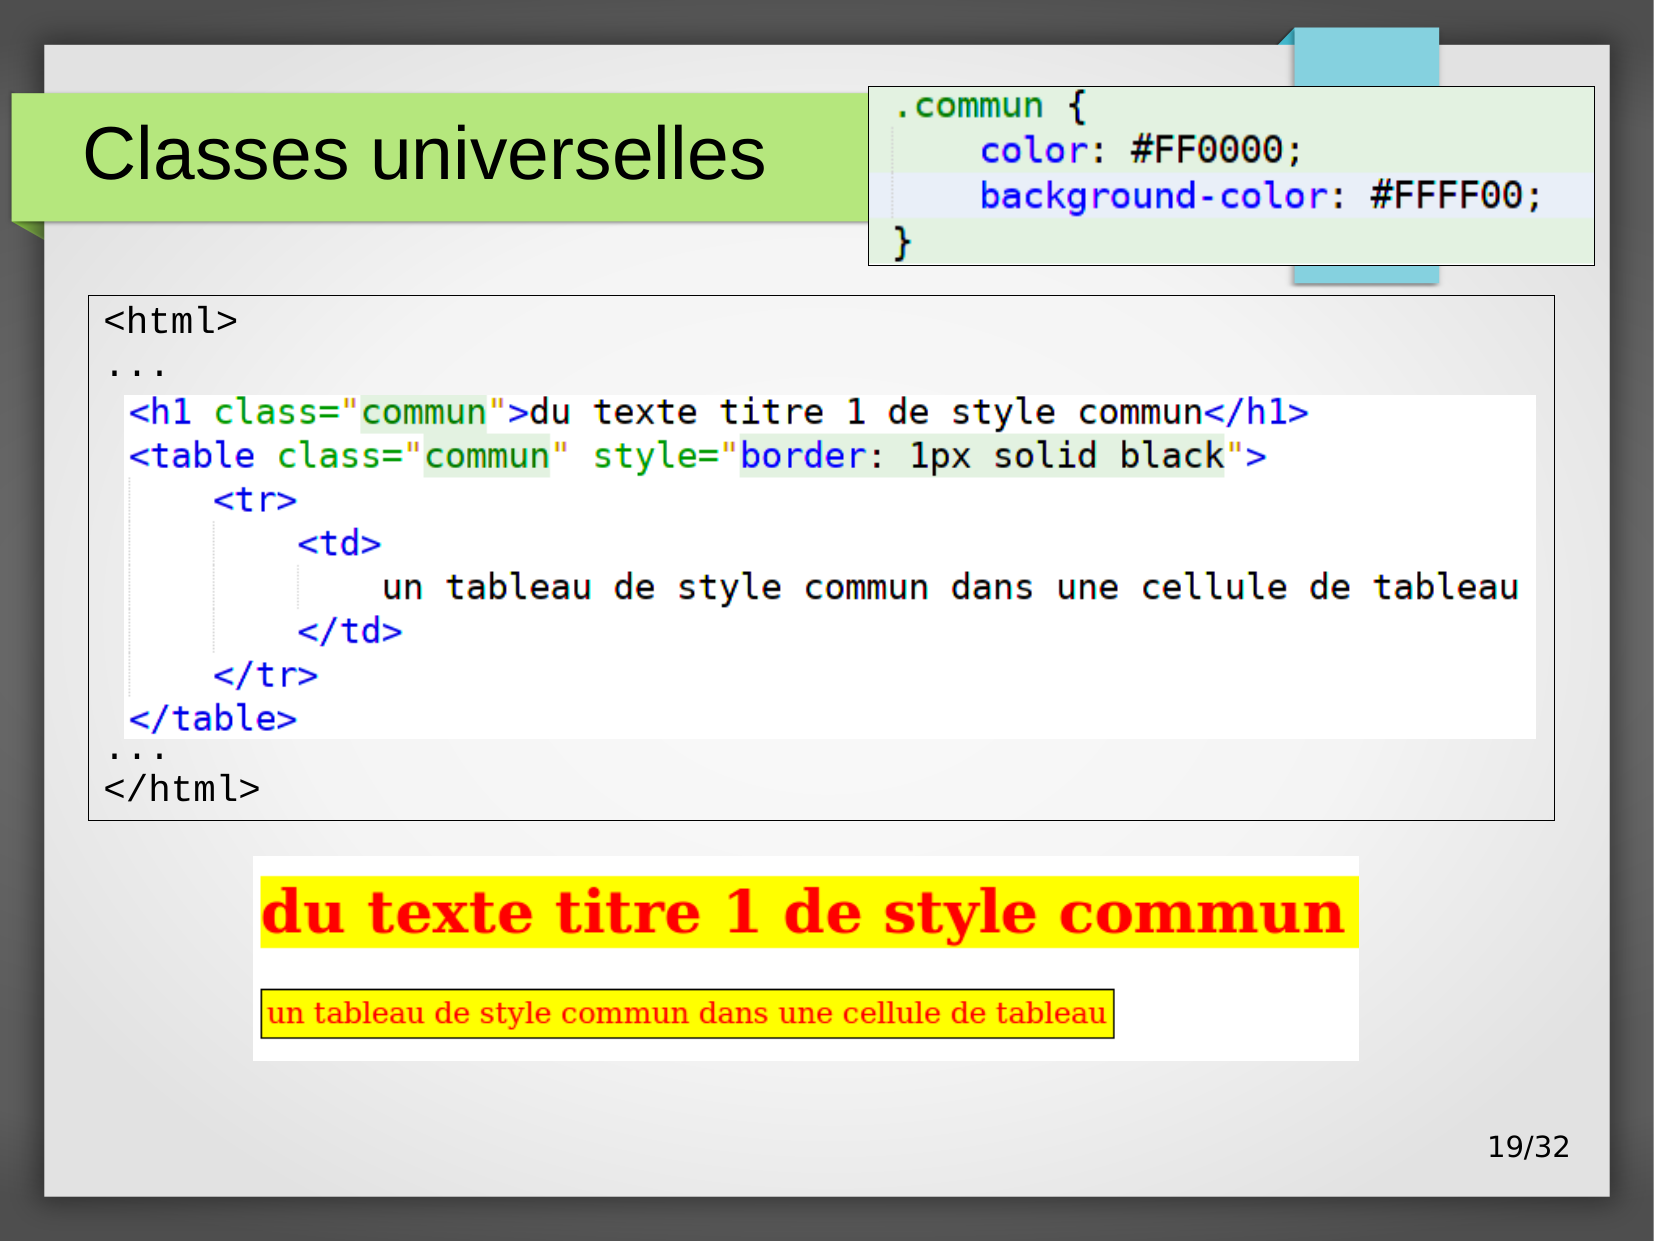

# Classes universelles
<html>
...
...
</html>
19